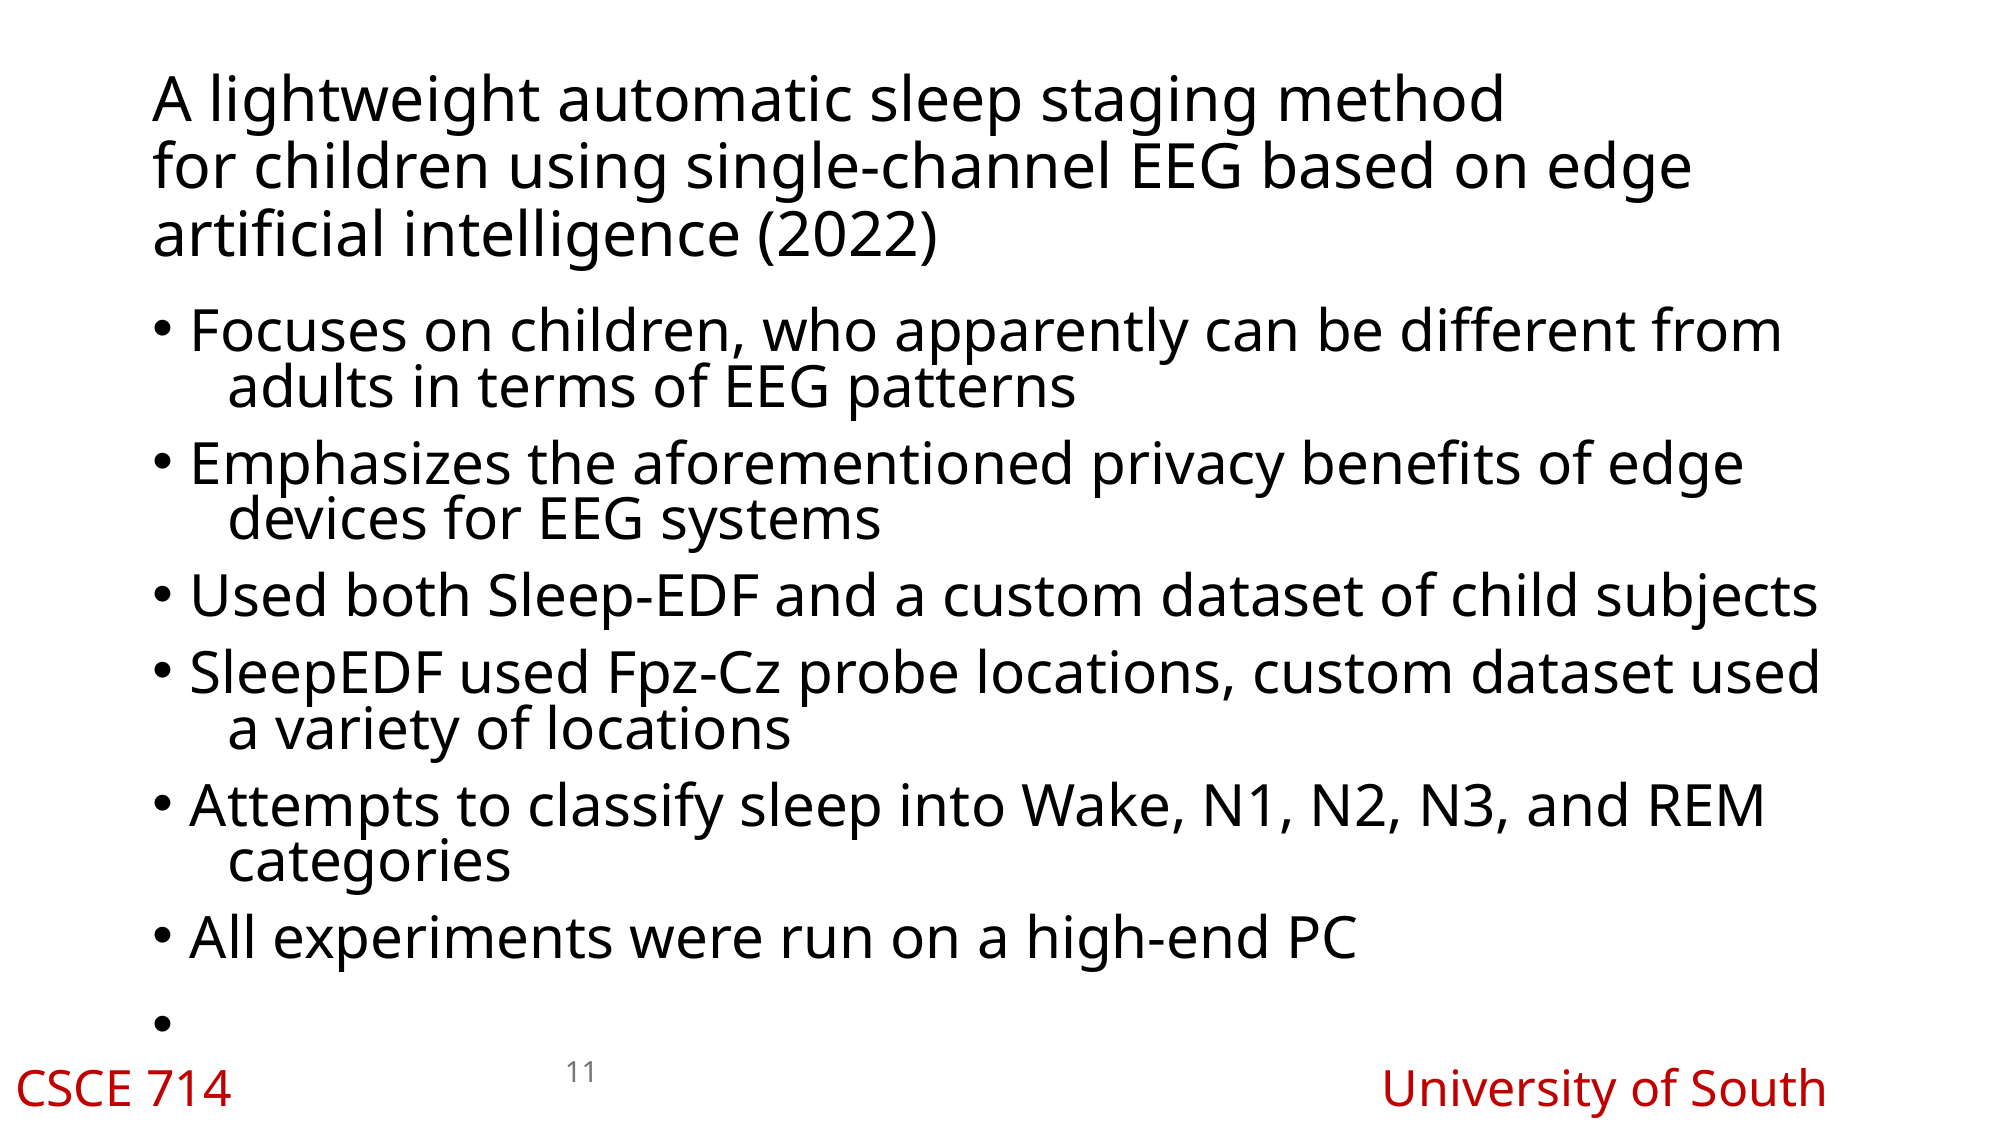

# A lightweight automatic sleep staging method for children using single‑channel EEG based on edge artificial intelligence (2022)
Focuses on children, who apparently can be different from adults in terms of EEG patterns
Emphasizes the aforementioned privacy benefits of edge devices for EEG systems
Used both Sleep-EDF and a custom dataset of child subjects
SleepEDF used Fpz-Cz probe locations, custom dataset used a variety of locations
Attempts to classify sleep into Wake, N1, N2, N3, and REM categories
All experiments were run on a high-end PC
11
CSCE 714
University of South Carolina